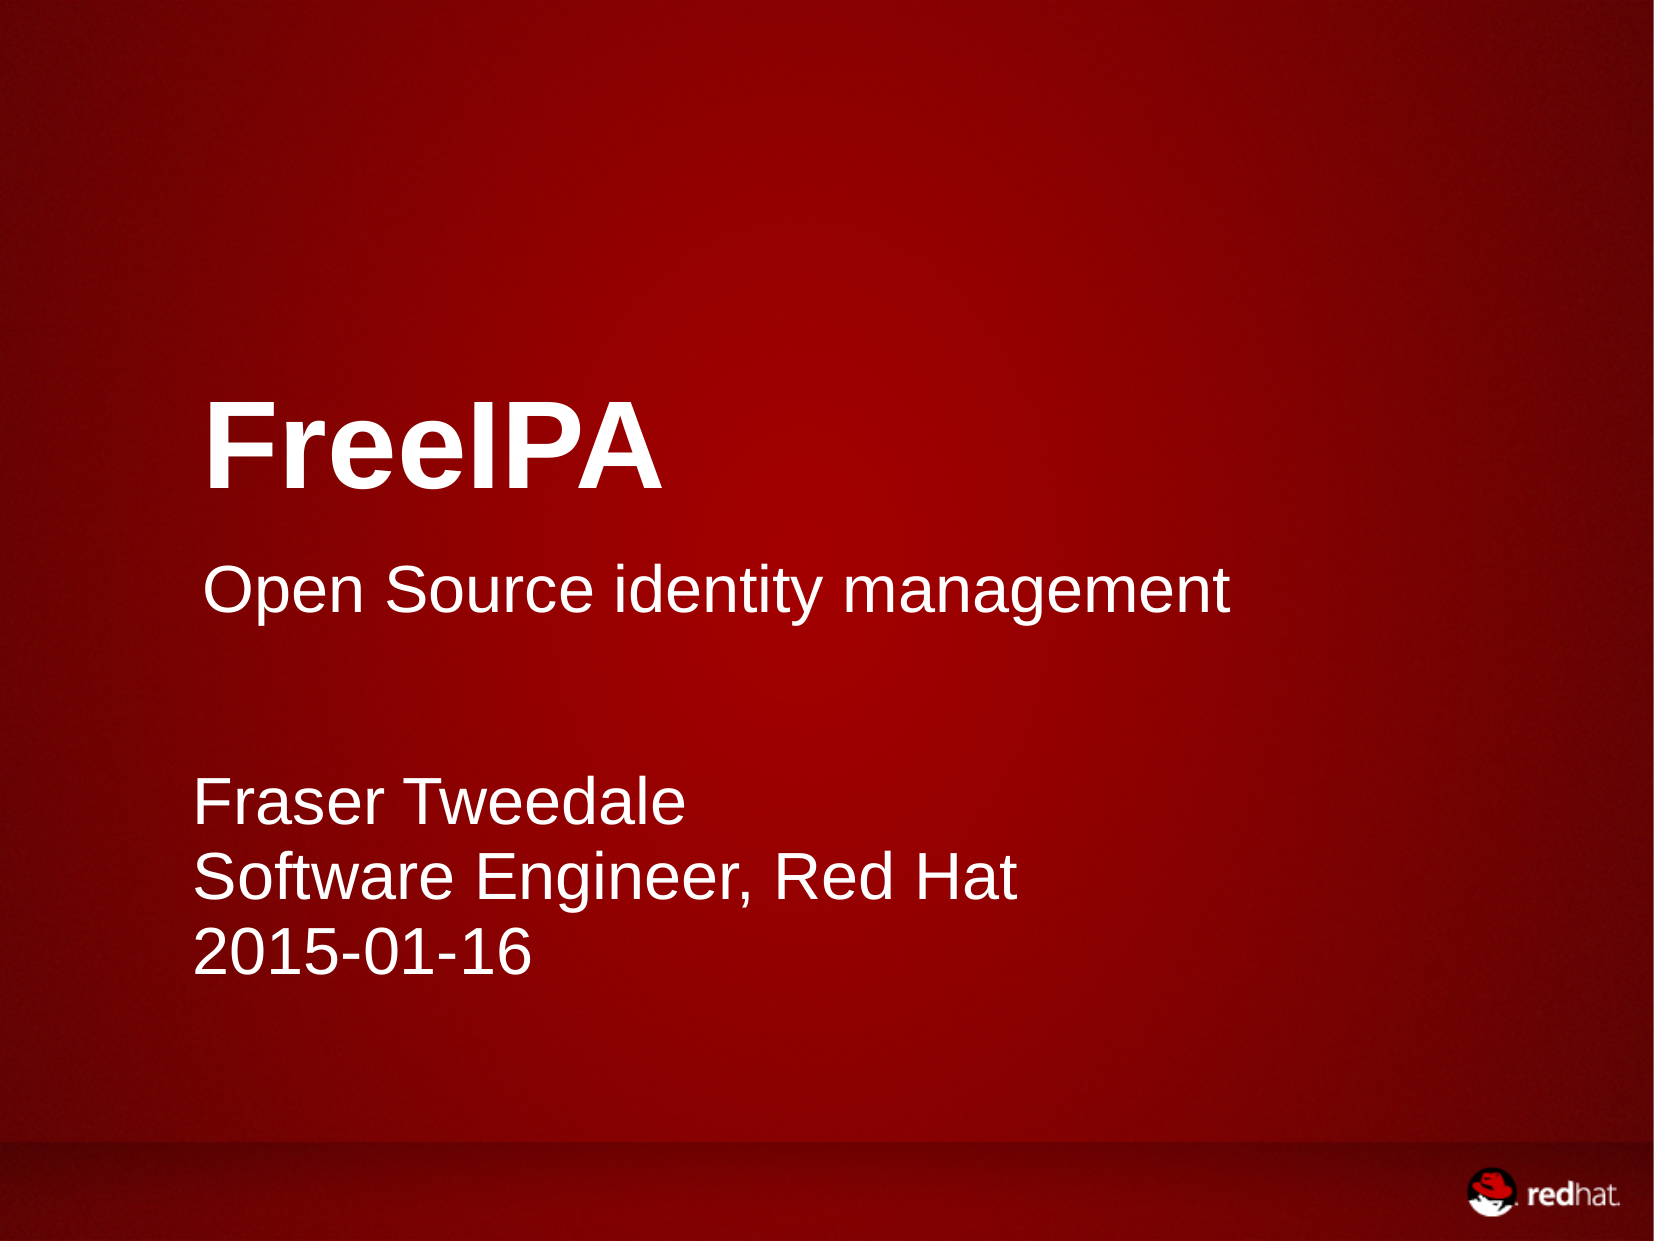

FreeIPA
Open Source identity management
Fraser Tweedale
Software Engineer, Red Hat
2015-01-16